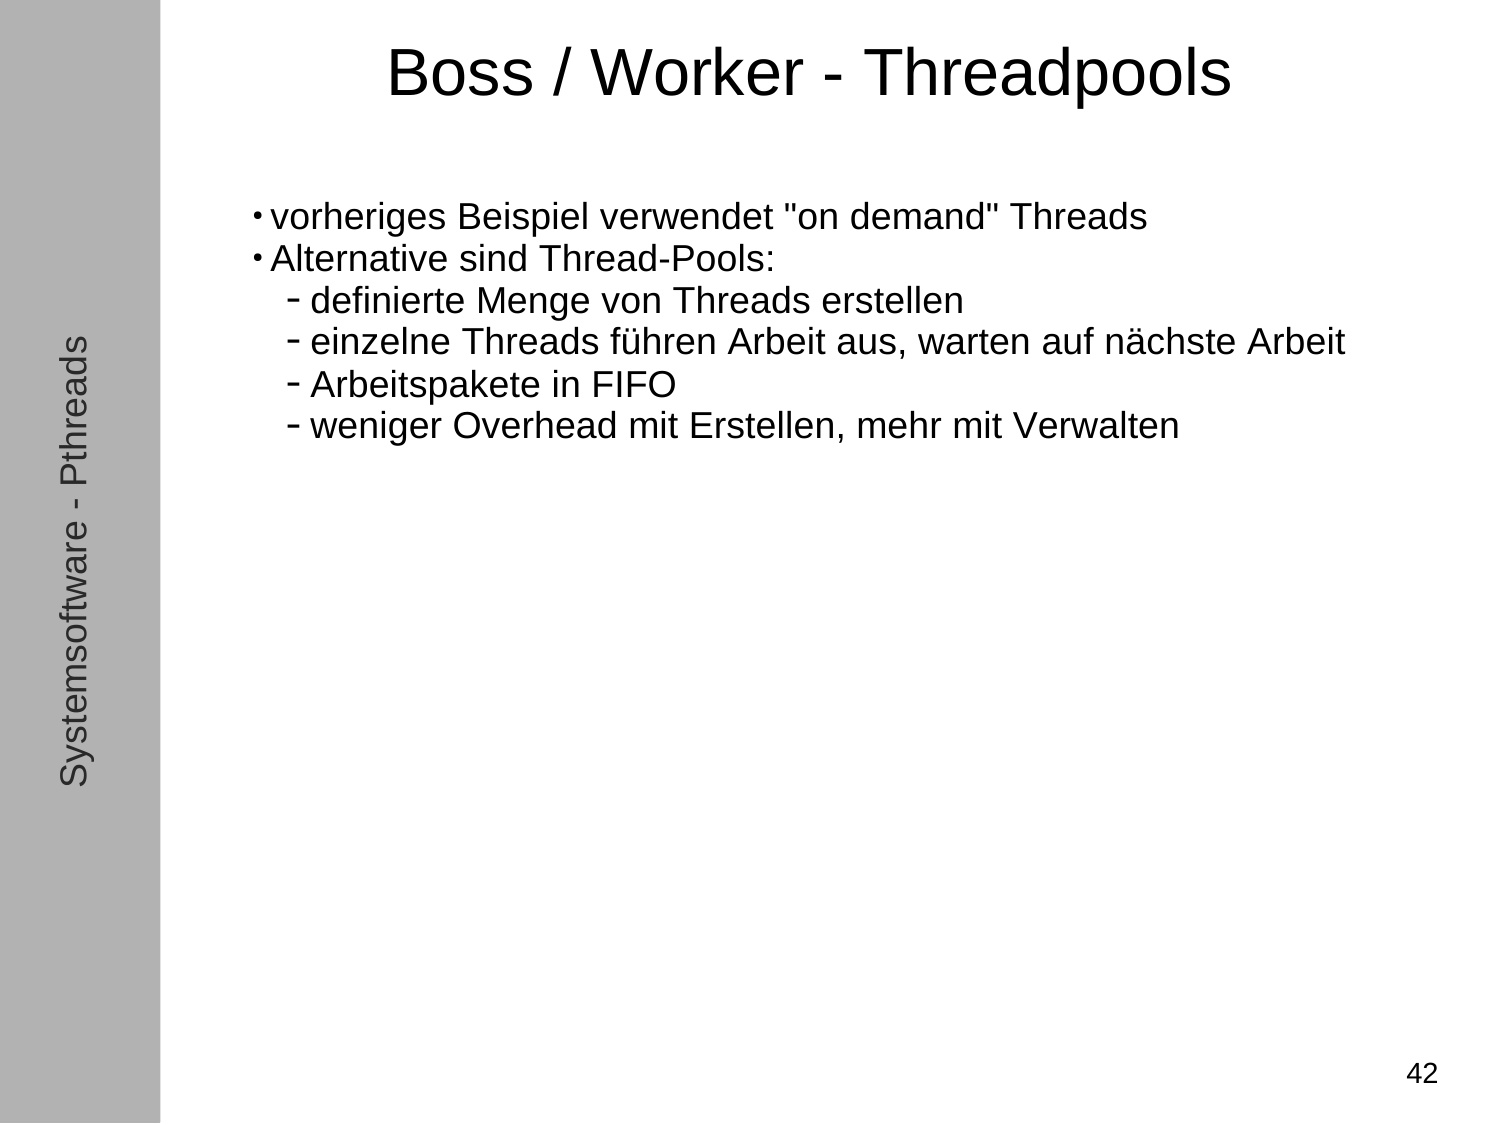

Boss / Worker - Threadpools
vorheriges Beispiel verwendet "on demand" Threads
Alternative sind Thread-Pools:
definierte Menge von Threads erstellen
einzelne Threads führen Arbeit aus, warten auf nächste Arbeit
Arbeitspakete in FIFO
weniger Overhead mit Erstellen, mehr mit Verwalten
Systemsoftware - Pthreads